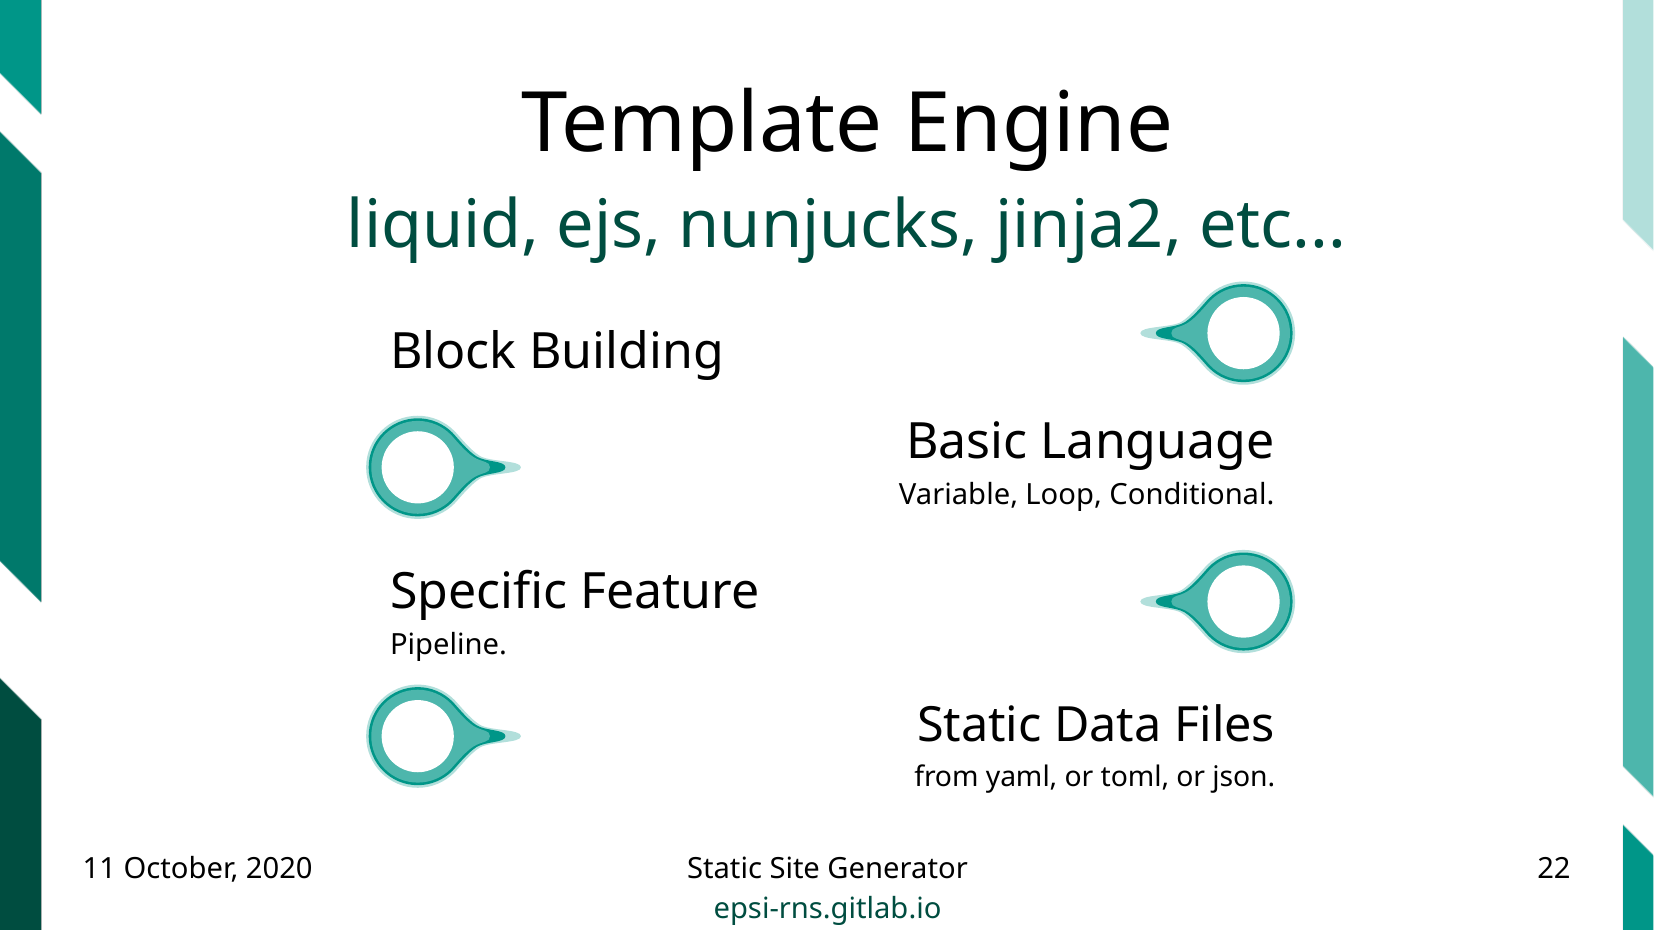

# Template Engine liquid, ejs, nunjucks, jinja2, etc...
Block Building
Basic Language
Variable, Loop, Conditional.
Specific Feature
Pipeline.
Static Data Files
from yaml, or toml, or json.
11 October, 2020
Static Site Generator
22